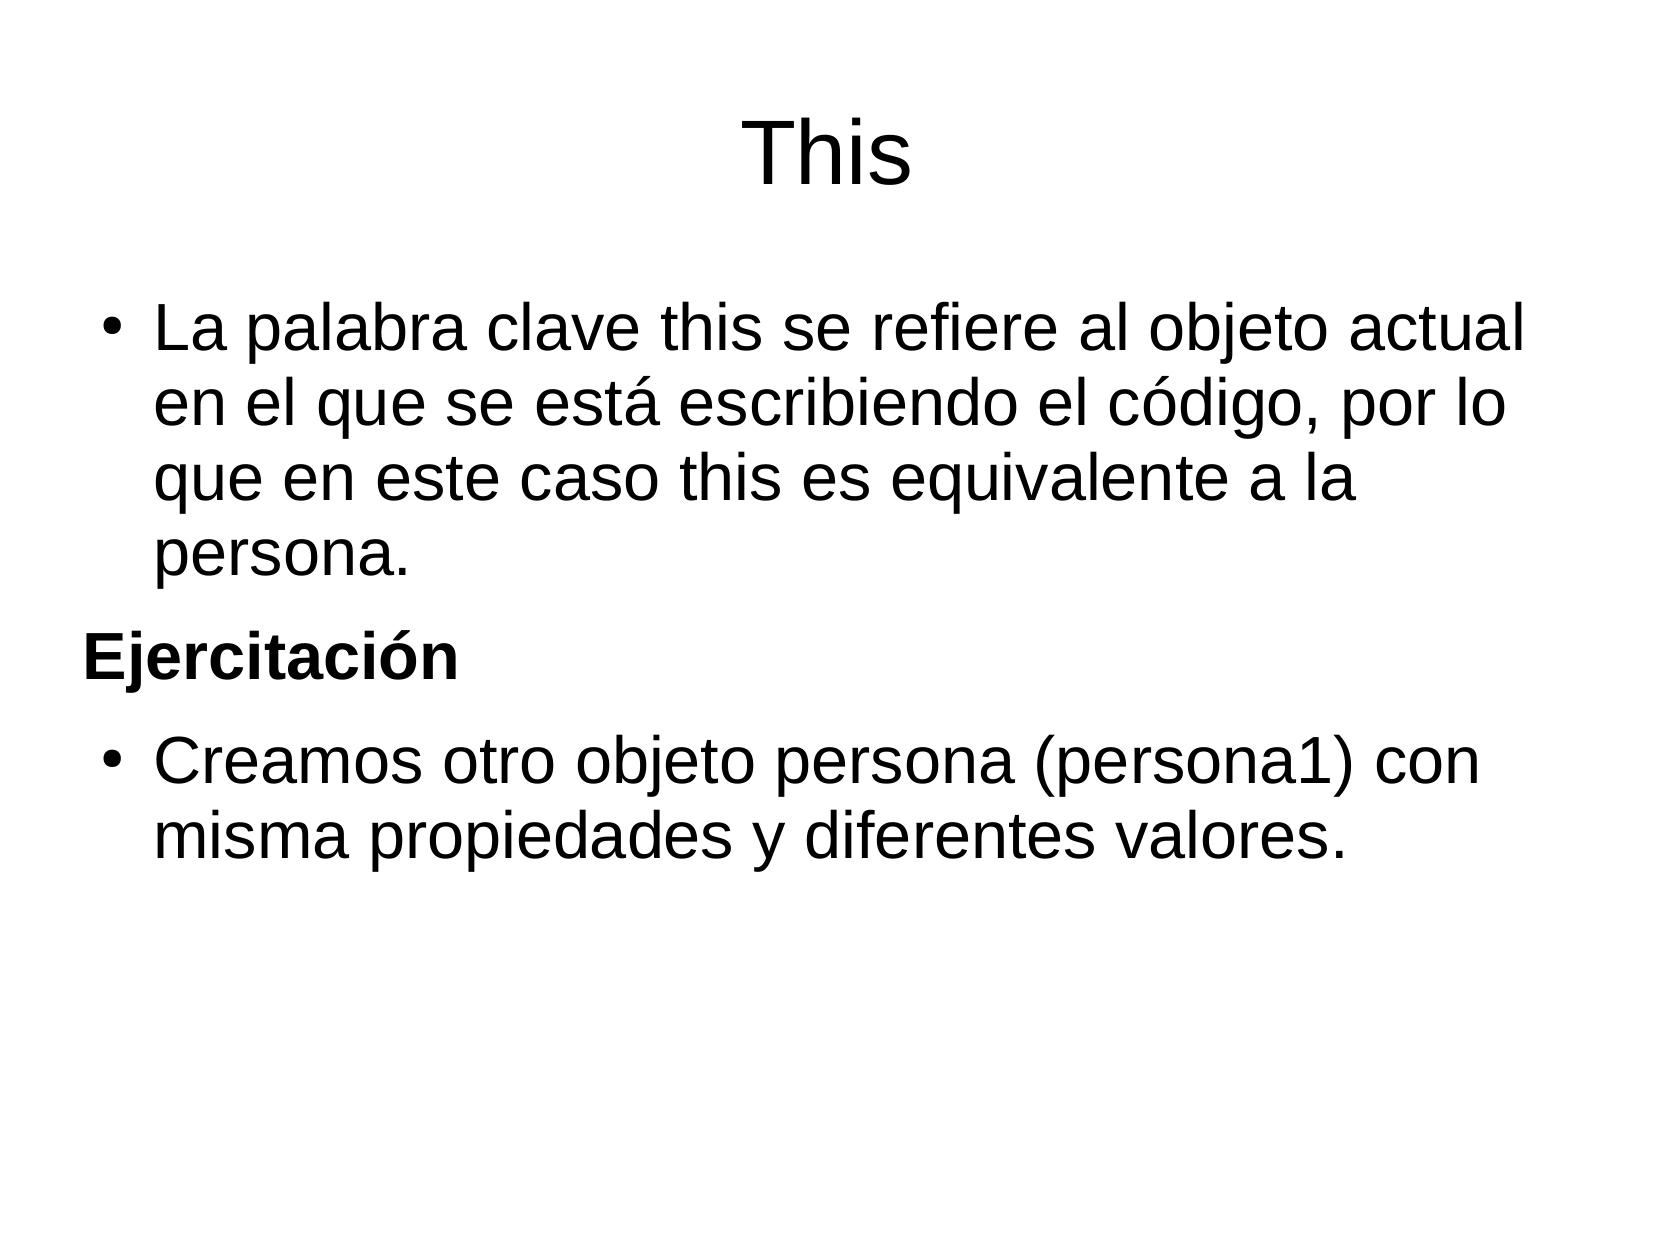

# This
La palabra clave this se refiere al objeto actual en el que se está escribiendo el código, por lo que en este caso this es equivalente a la persona.
Ejercitación
Creamos otro objeto persona (persona1) con misma propiedades y diferentes valores.